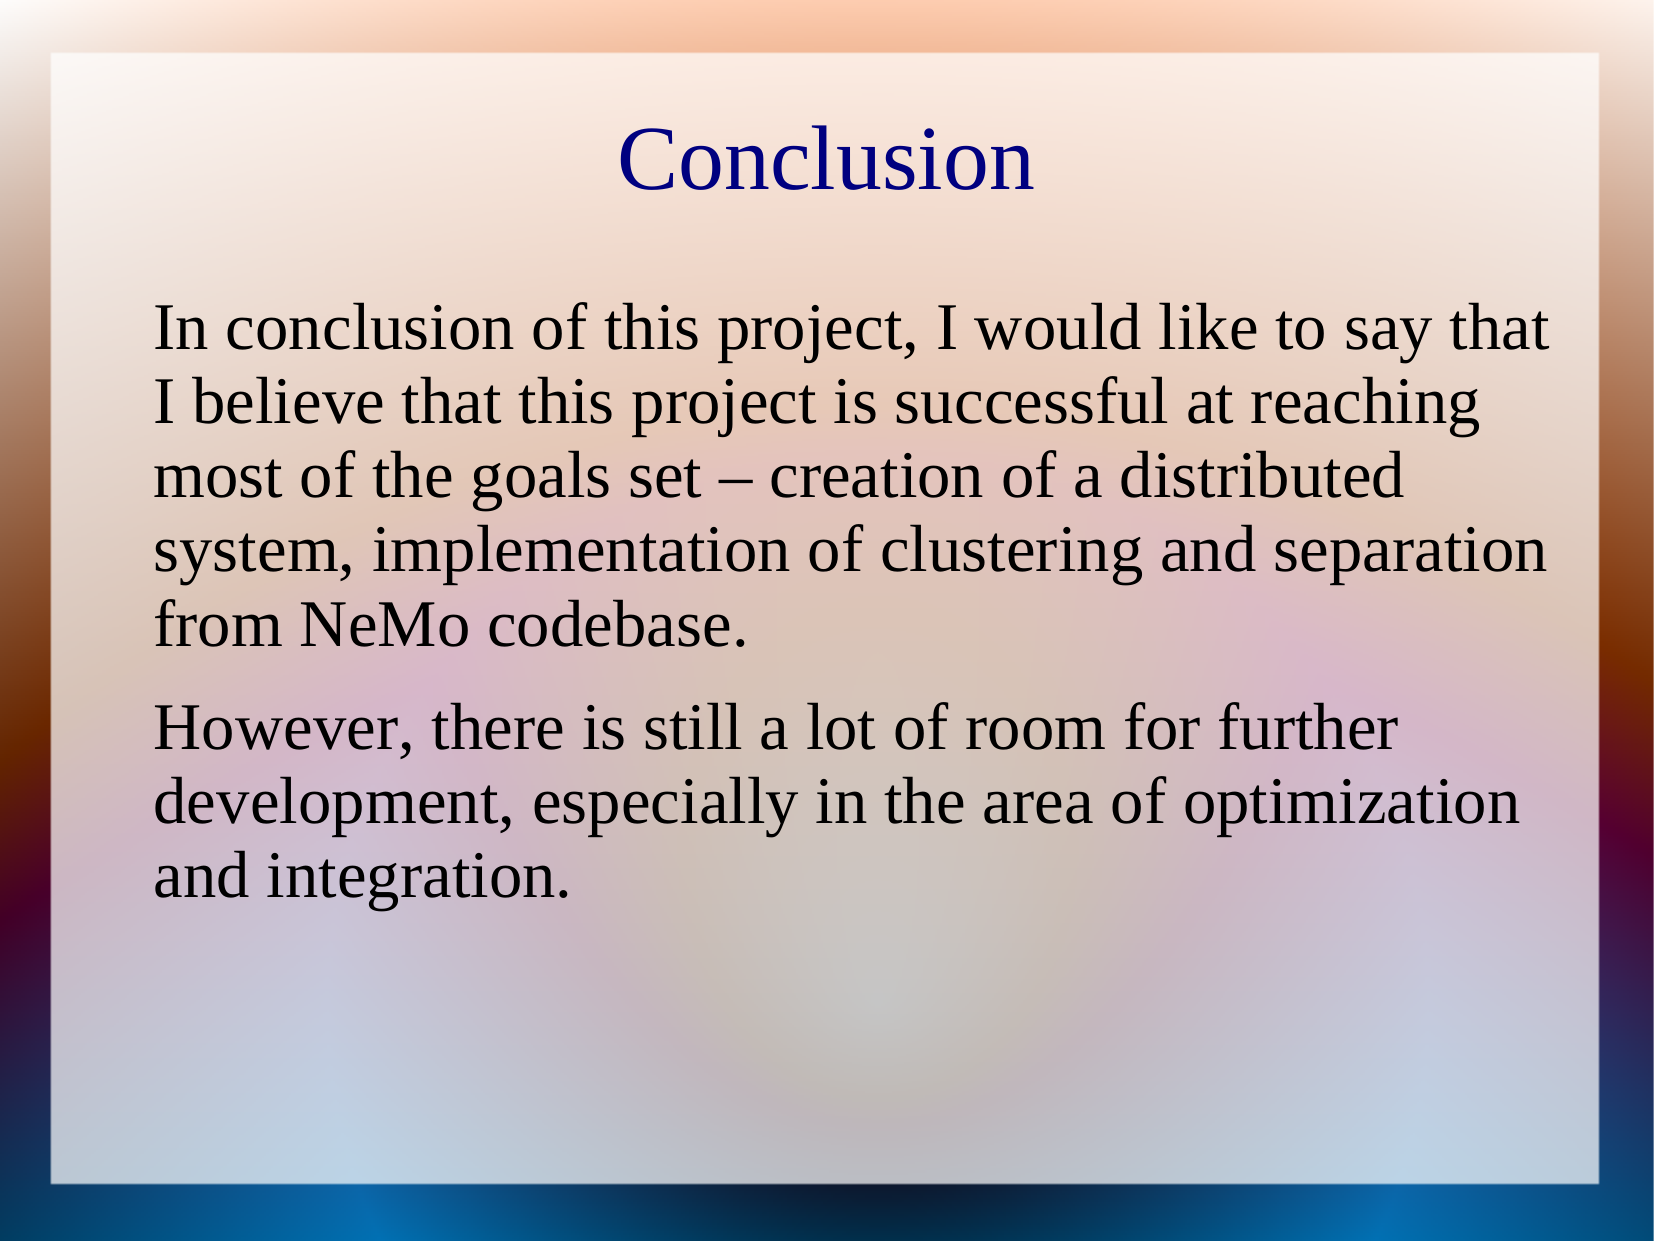

# Conclusion
In conclusion of this project, I would like to say that I believe that this project is successful at reaching most of the goals set – creation of a distributed system, implementation of clustering and separation from NeMo codebase.
However, there is still a lot of room for further development, especially in the area of optimization and integration.